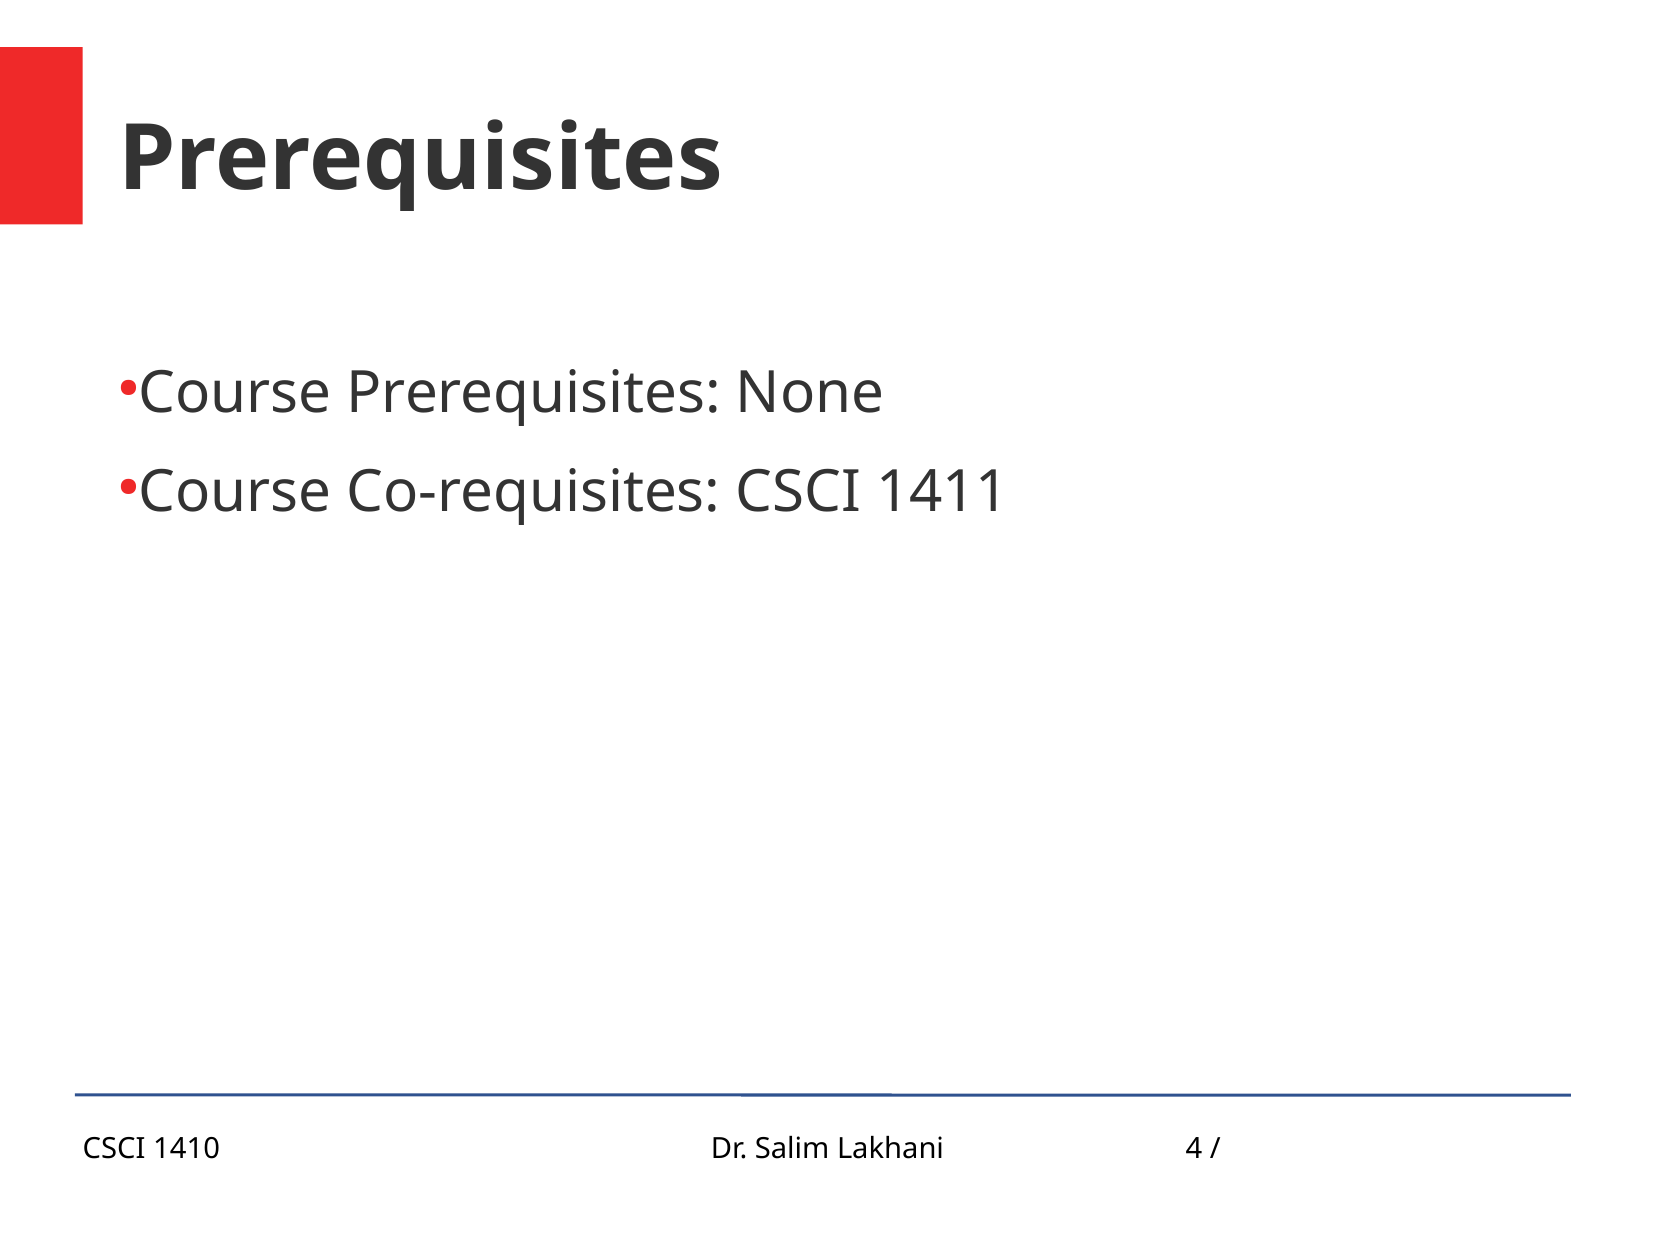

# Prerequisites
Course Prerequisites: None
Course Co-requisites: CSCI 1411
CSCI 1410
Dr. Salim Lakhani
3 /